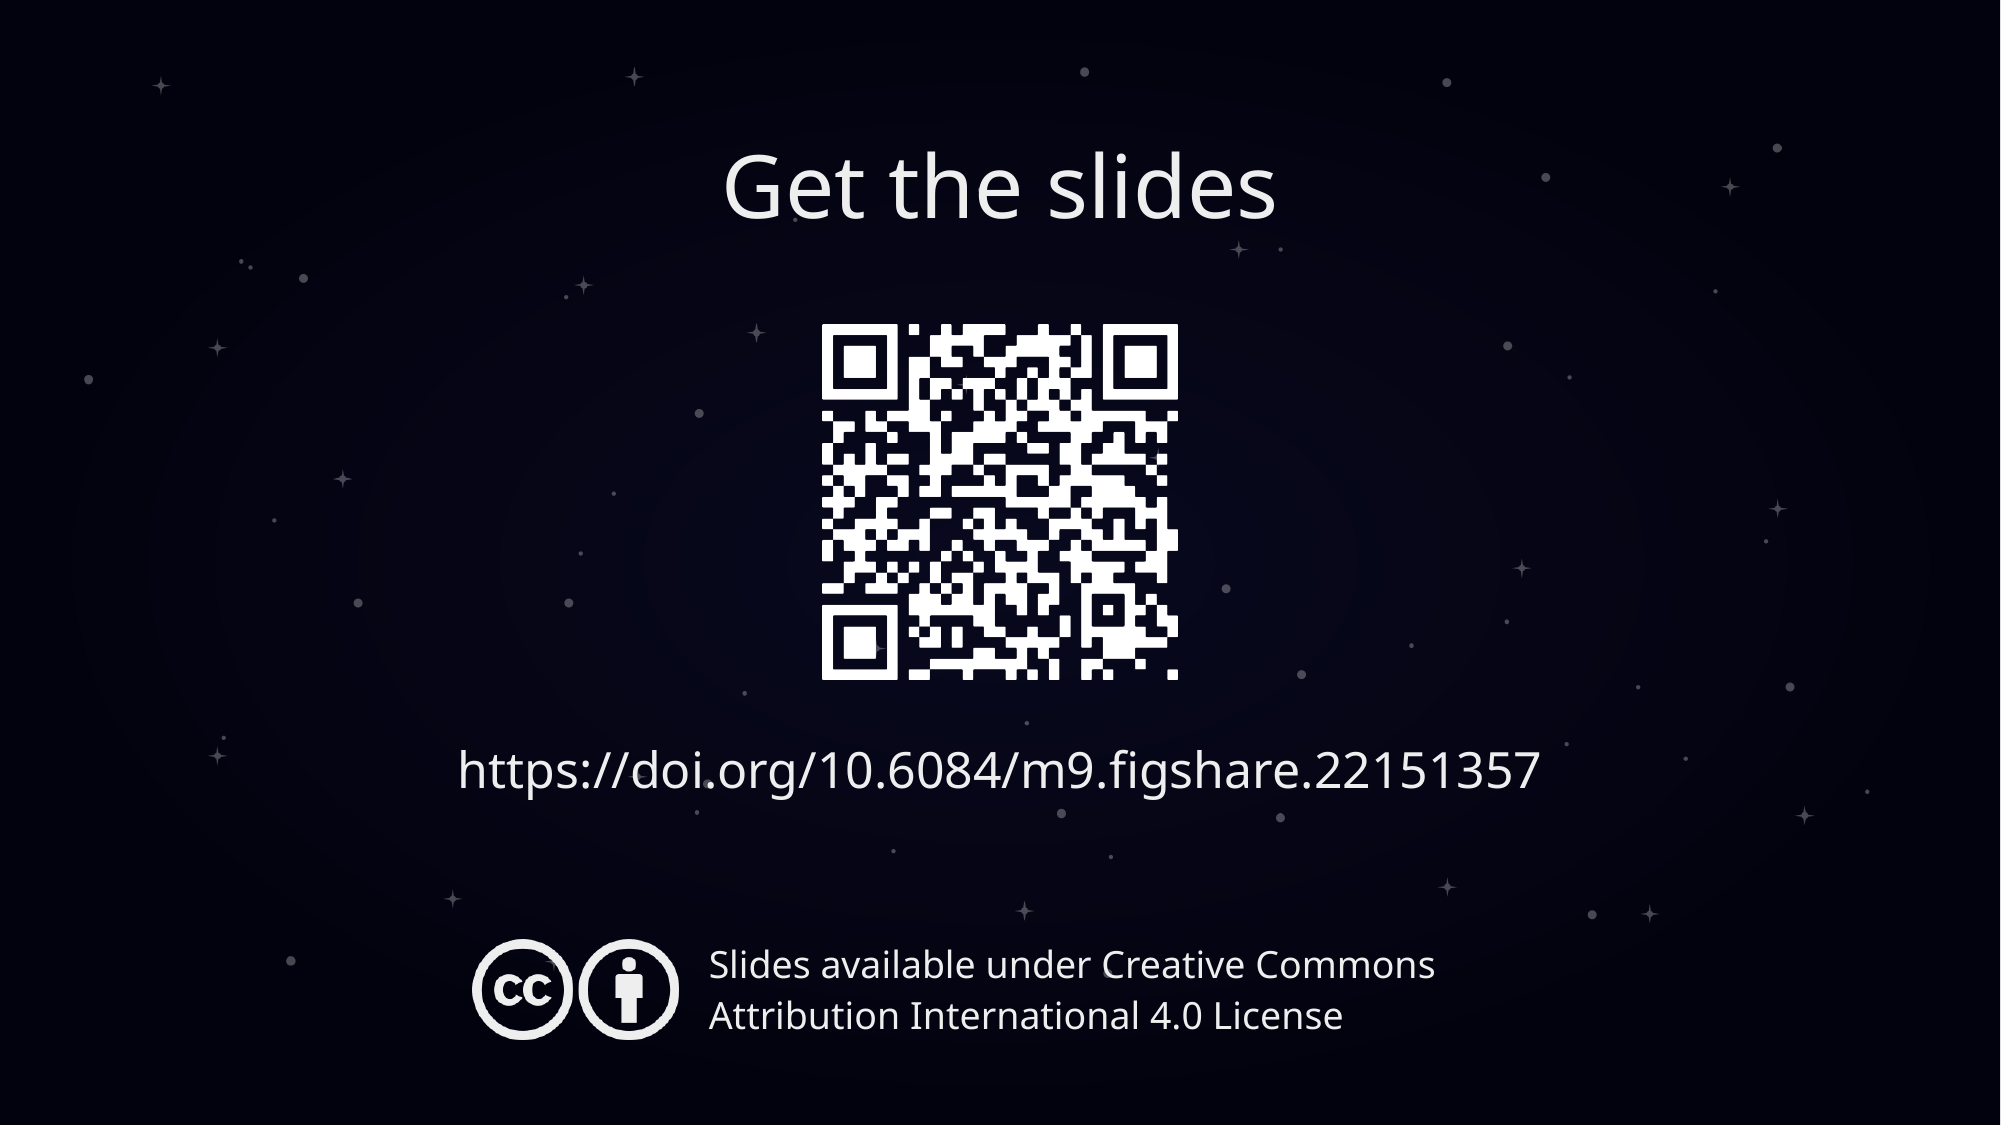

# Get the slides
https://doi.org/10.6084/m9.figshare.22151357
Slides available under Creative Commons Attribution International 4.0 License